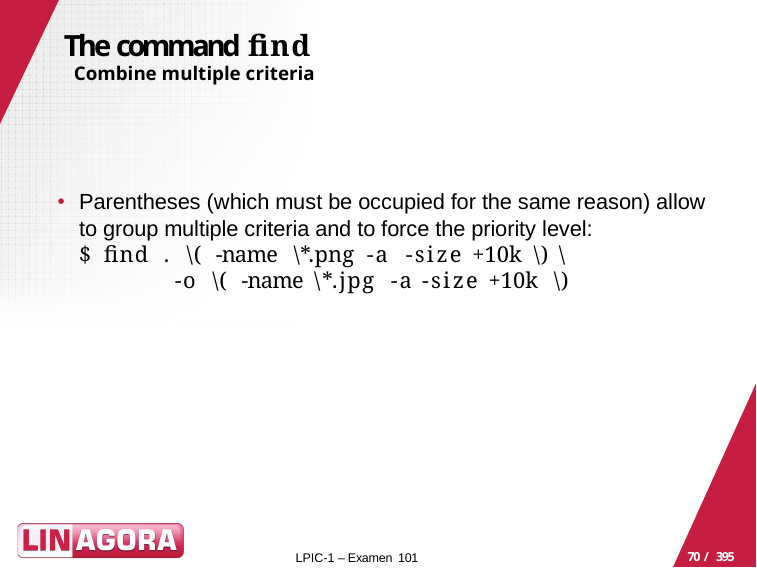

The command find
Combine multiple criteria
Parentheses (which must be occupied for the same reason) allow to group multiple criteria and to force the priority level:
$ find . \( -name \*.png -a -size +10k \) \
-o \( -name \*.jpg -a -size +10k \)
LPIC-1 – Examen 101